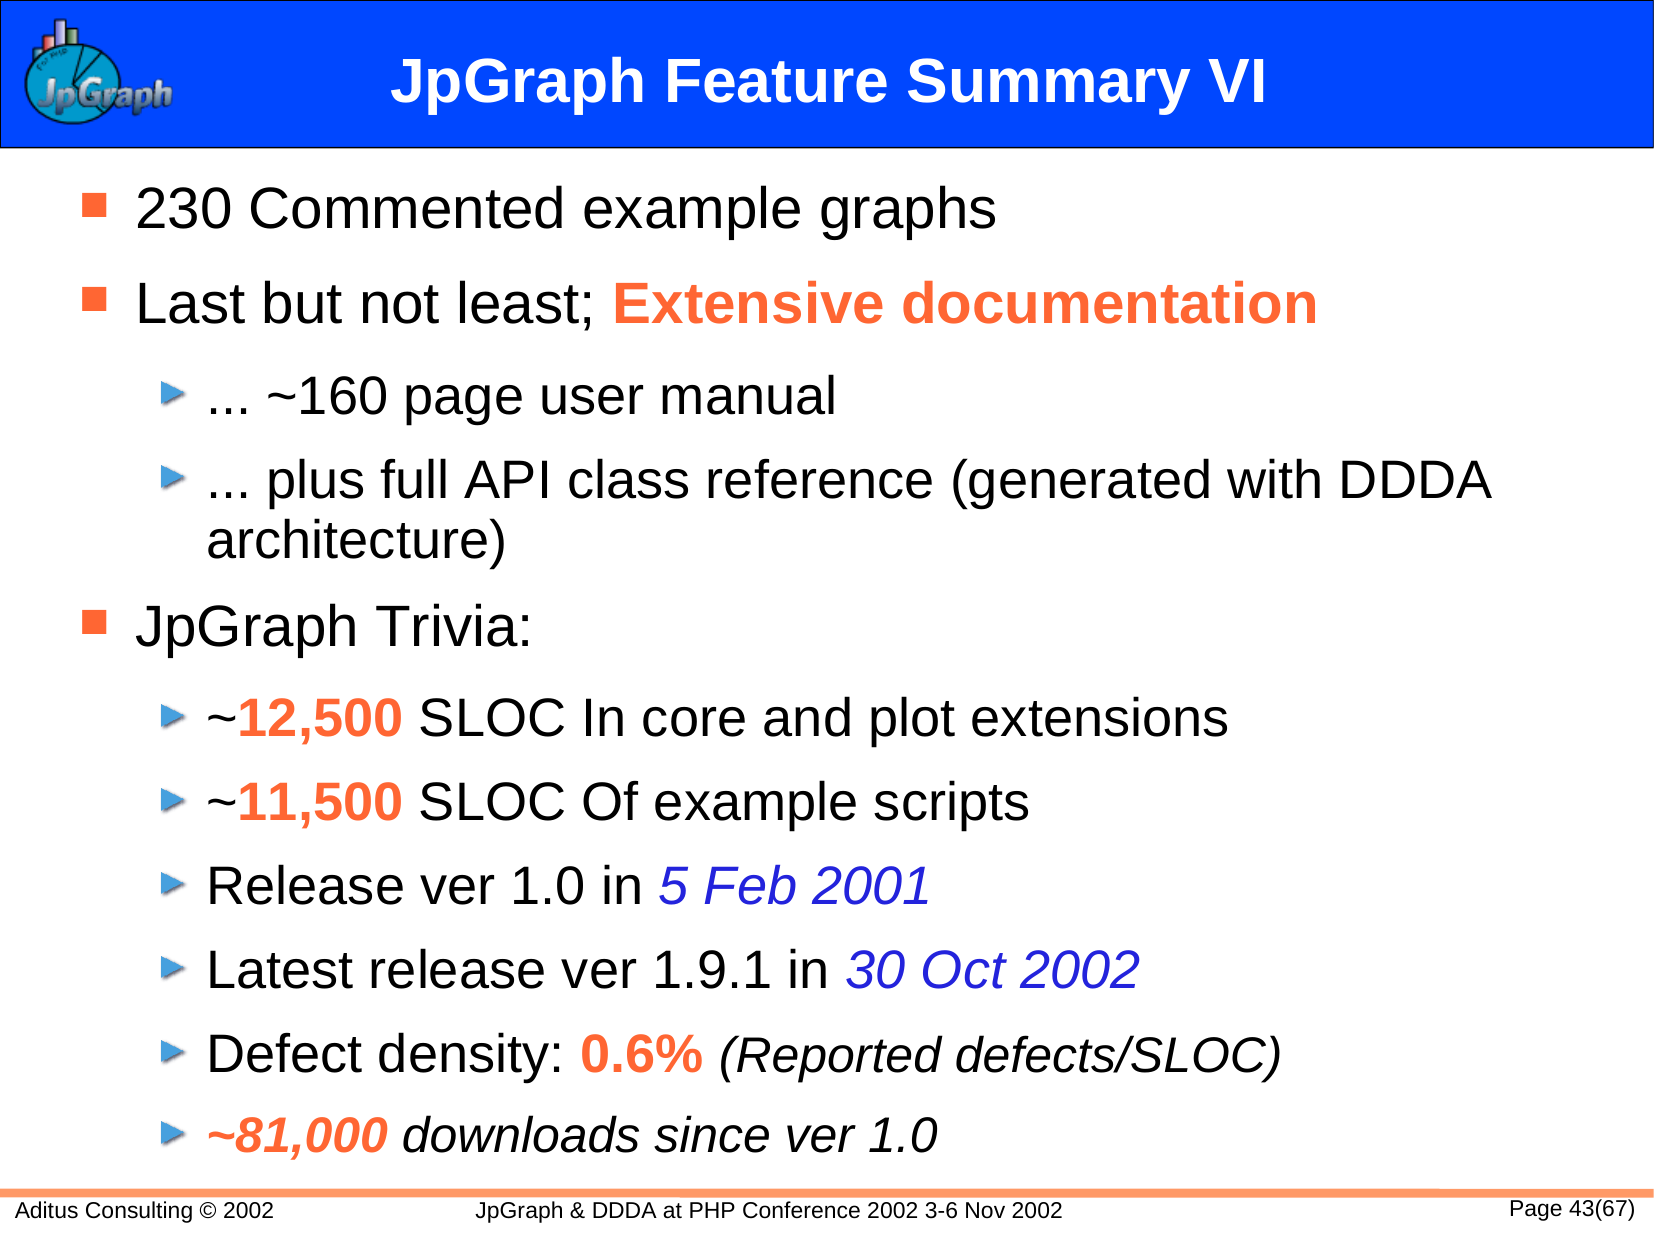

# JpGraph Feature Summary VI
230 Commented example graphs
Last but not least; Extensive documentation
... ~160 page user manual
... plus full API class reference (generated with DDDA architecture)
JpGraph Trivia:
~12,500 SLOC In core and plot extensions
~11,500 SLOC Of example scripts
Release ver 1.0 in 5 Feb 2001
Latest release ver 1.9.1 in 30 Oct 2002
Defect density: 0.6% (Reported defects/SLOC)
~81,000 downloads since ver 1.0